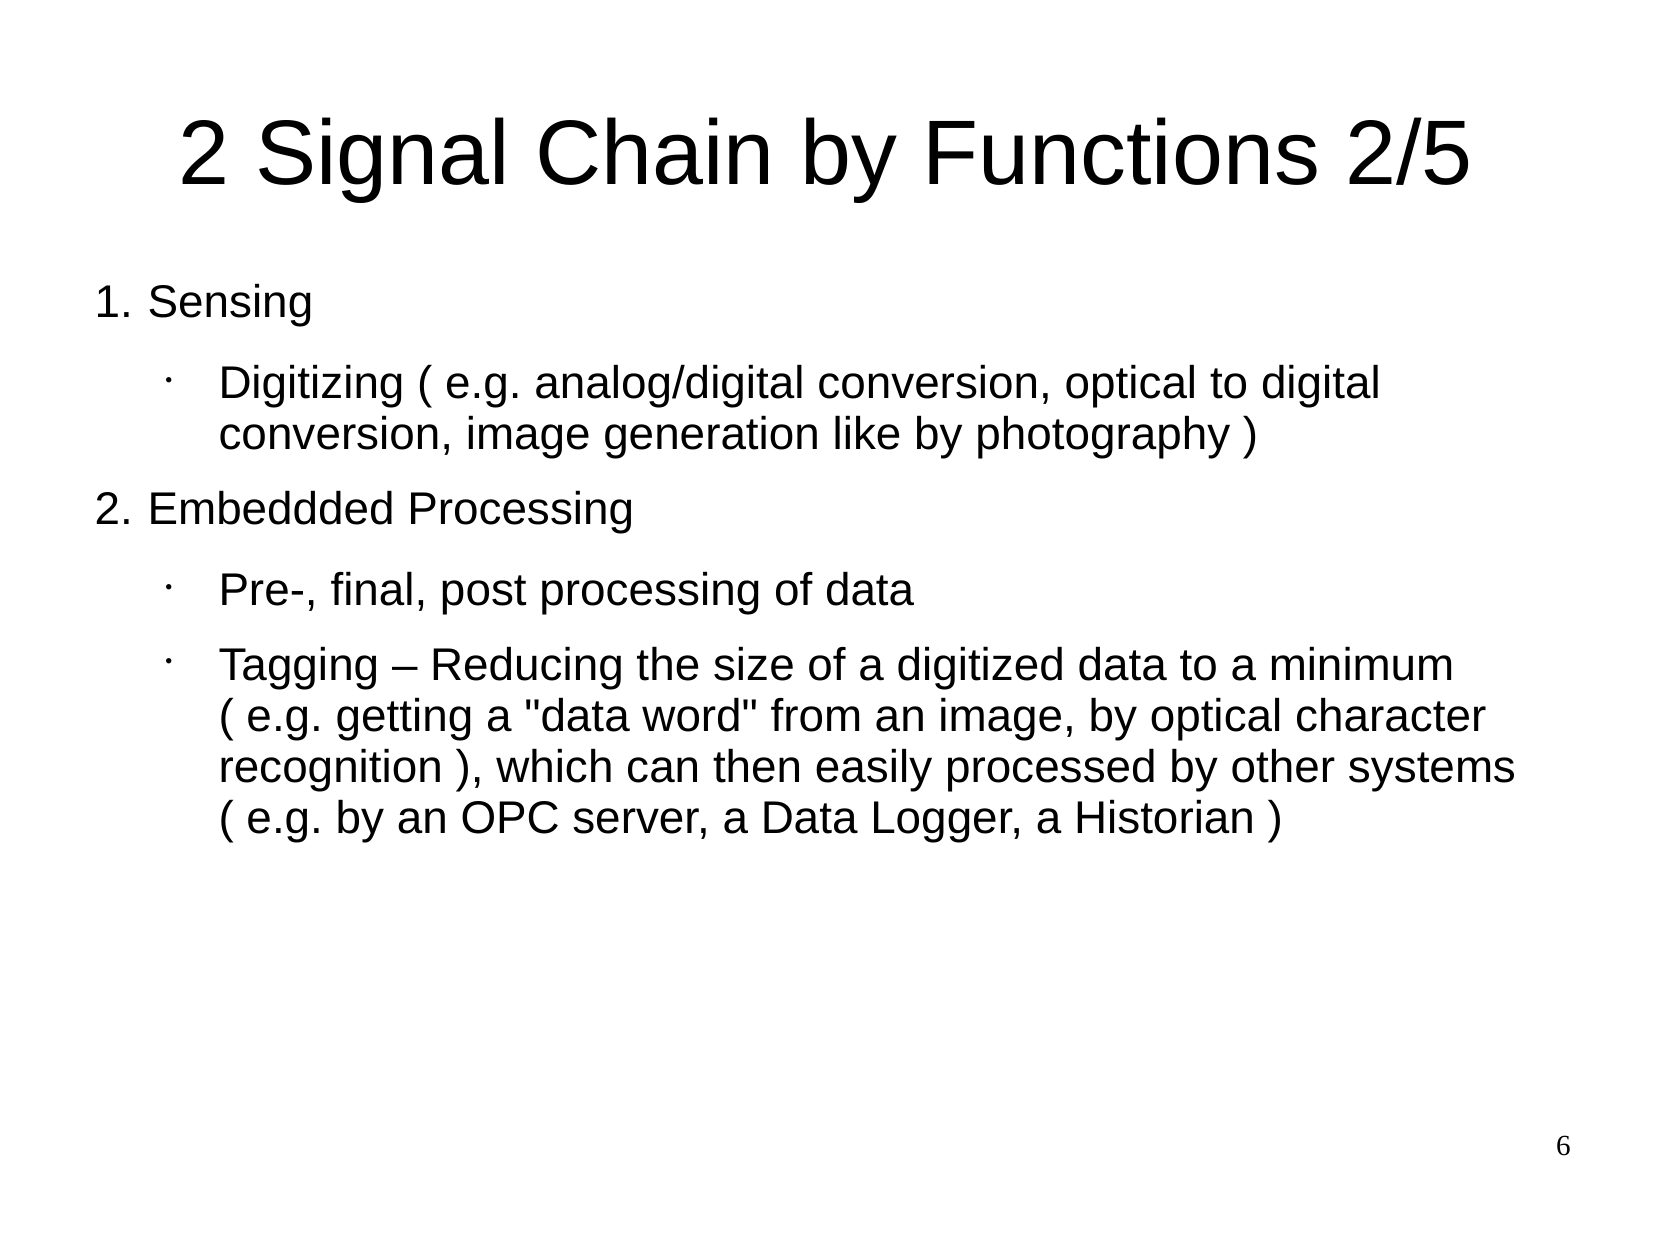

# 2 Signal Chain by Functions 2/5
Sensing
Digitizing ( e.g. analog/digital conversion, optical to digital conversion, image generation like by photography )
Embeddded Processing
Pre-, final, post processing of data
Tagging – Reducing the size of a digitized data to a minimum ( e.g. getting a "data word" from an image, by optical character recognition ), which can then easily processed by other systems ( e.g. by an OPC server, a Data Logger, a Historian )
6